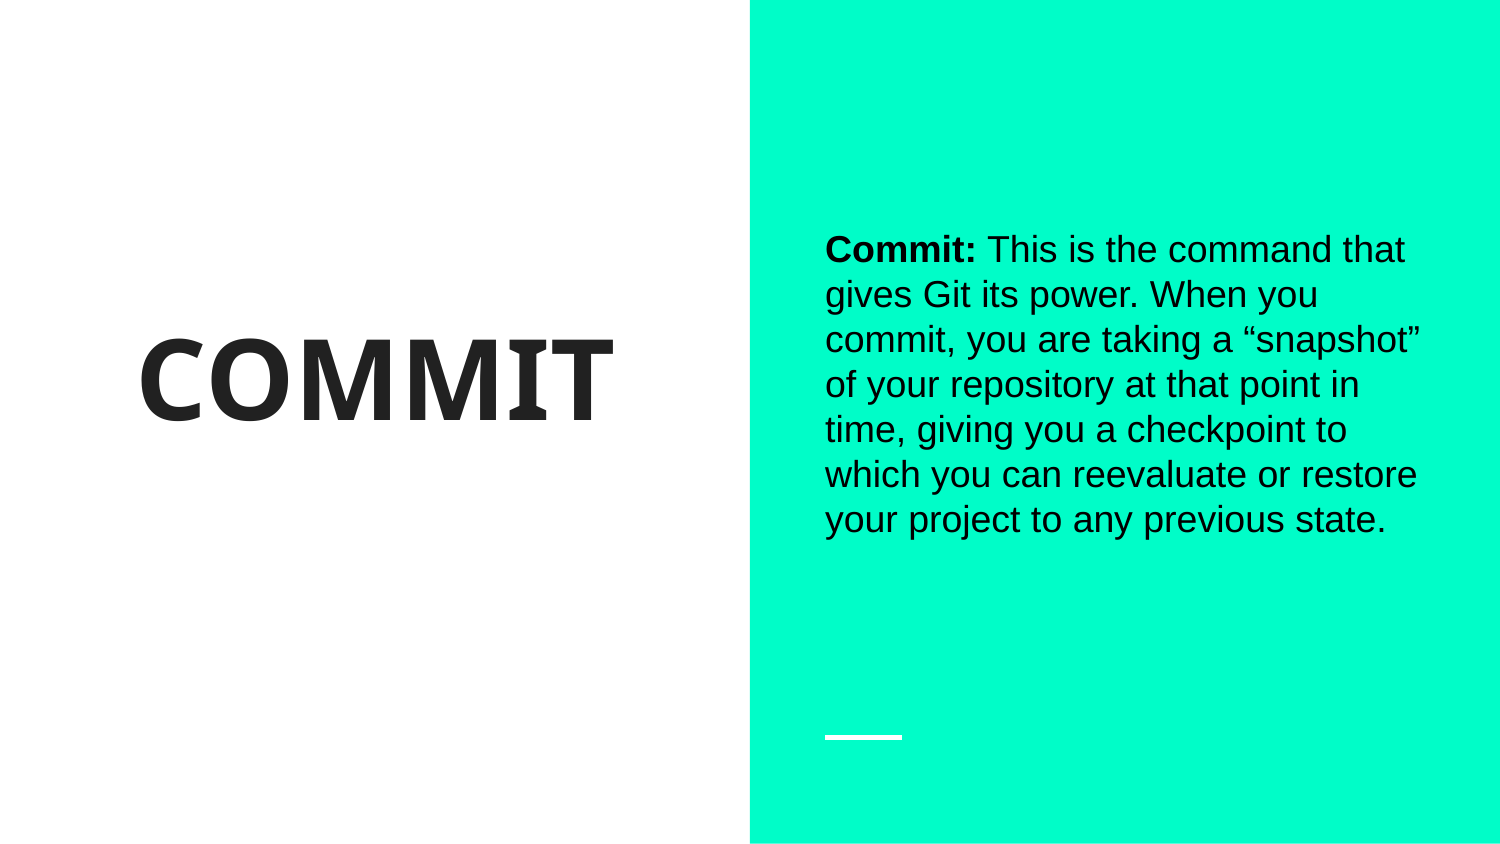

Commit: This is the command that gives Git its power. When you commit, you are taking a “snapshot” of your repository at that point in time, giving you a checkpoint to which you can reevaluate or restore your project to any previous state.
# COMMIT